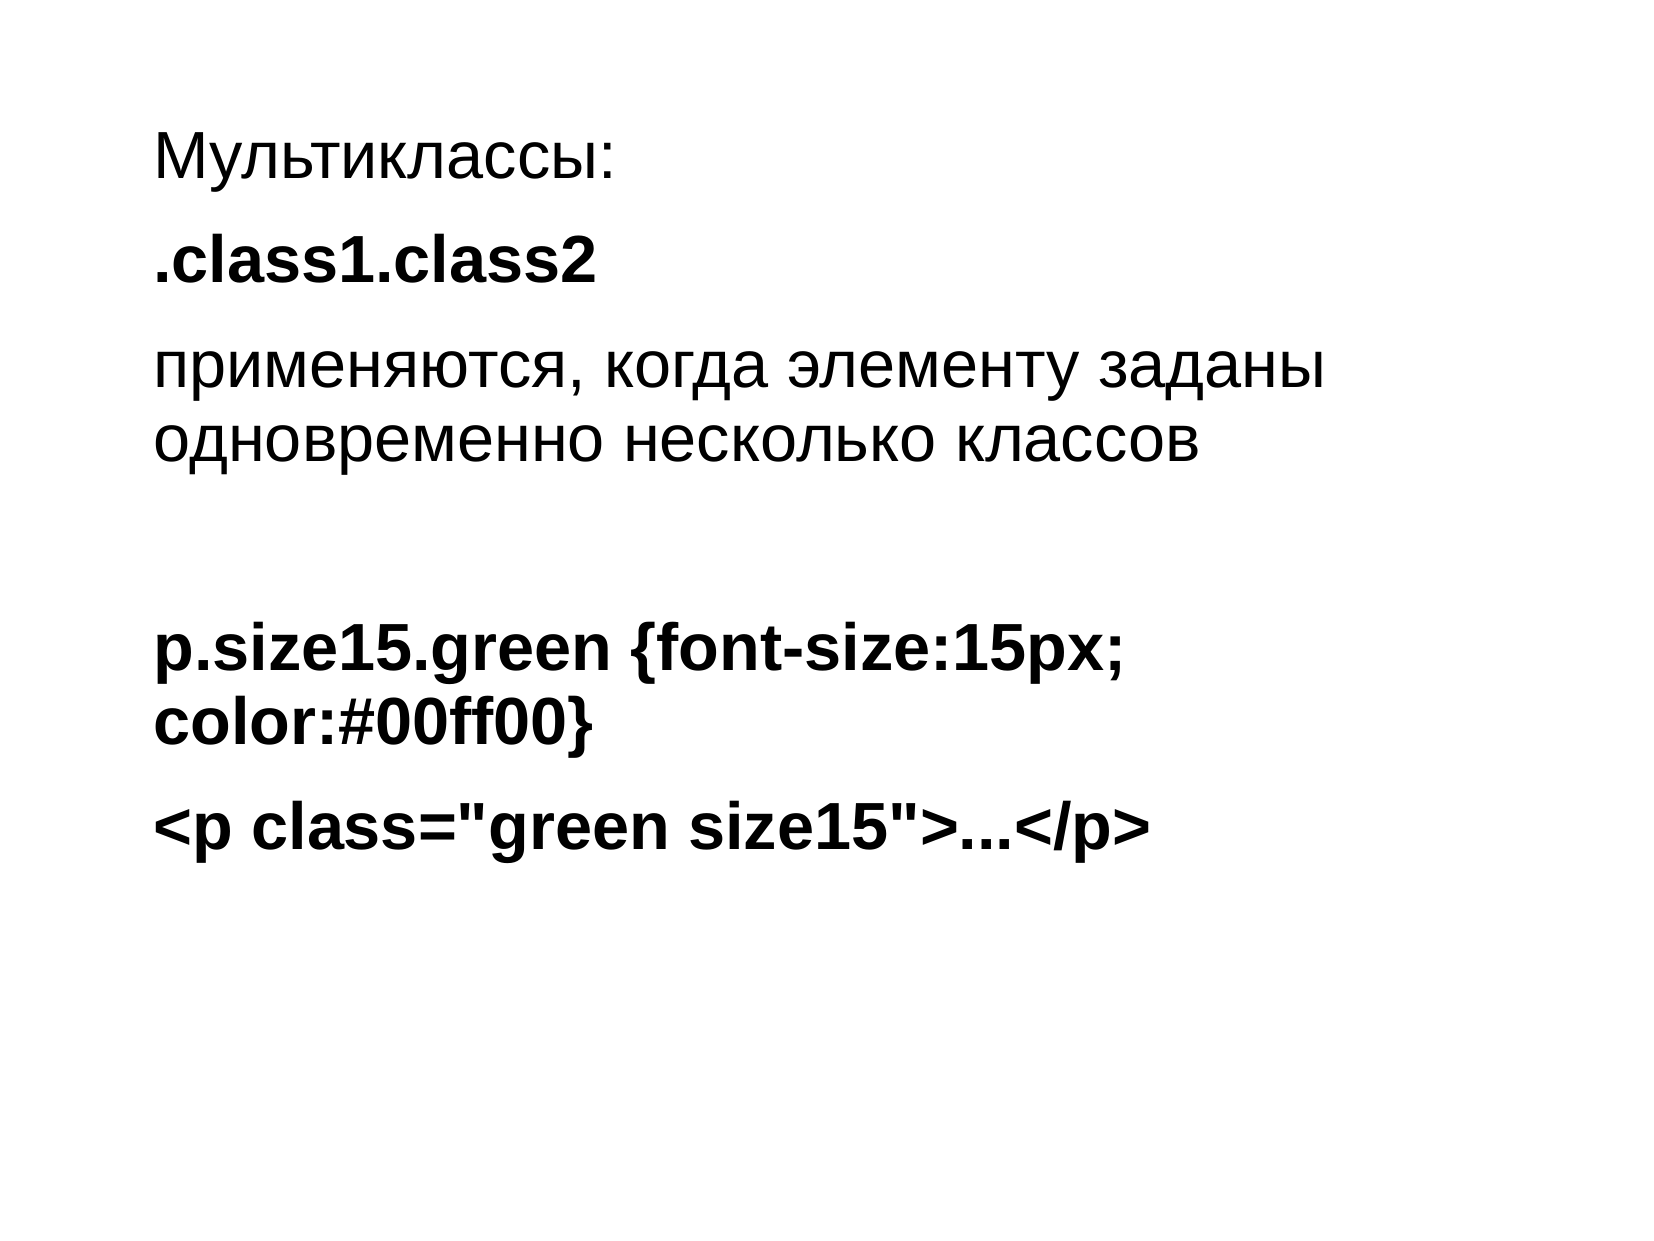

# Мультиклассы:
.class1.class2
применяются, когда элементу заданы одновременно несколько классов
p.size15.green {font-size:15px; color:#00ff00}
<p class="green size15">...</p>